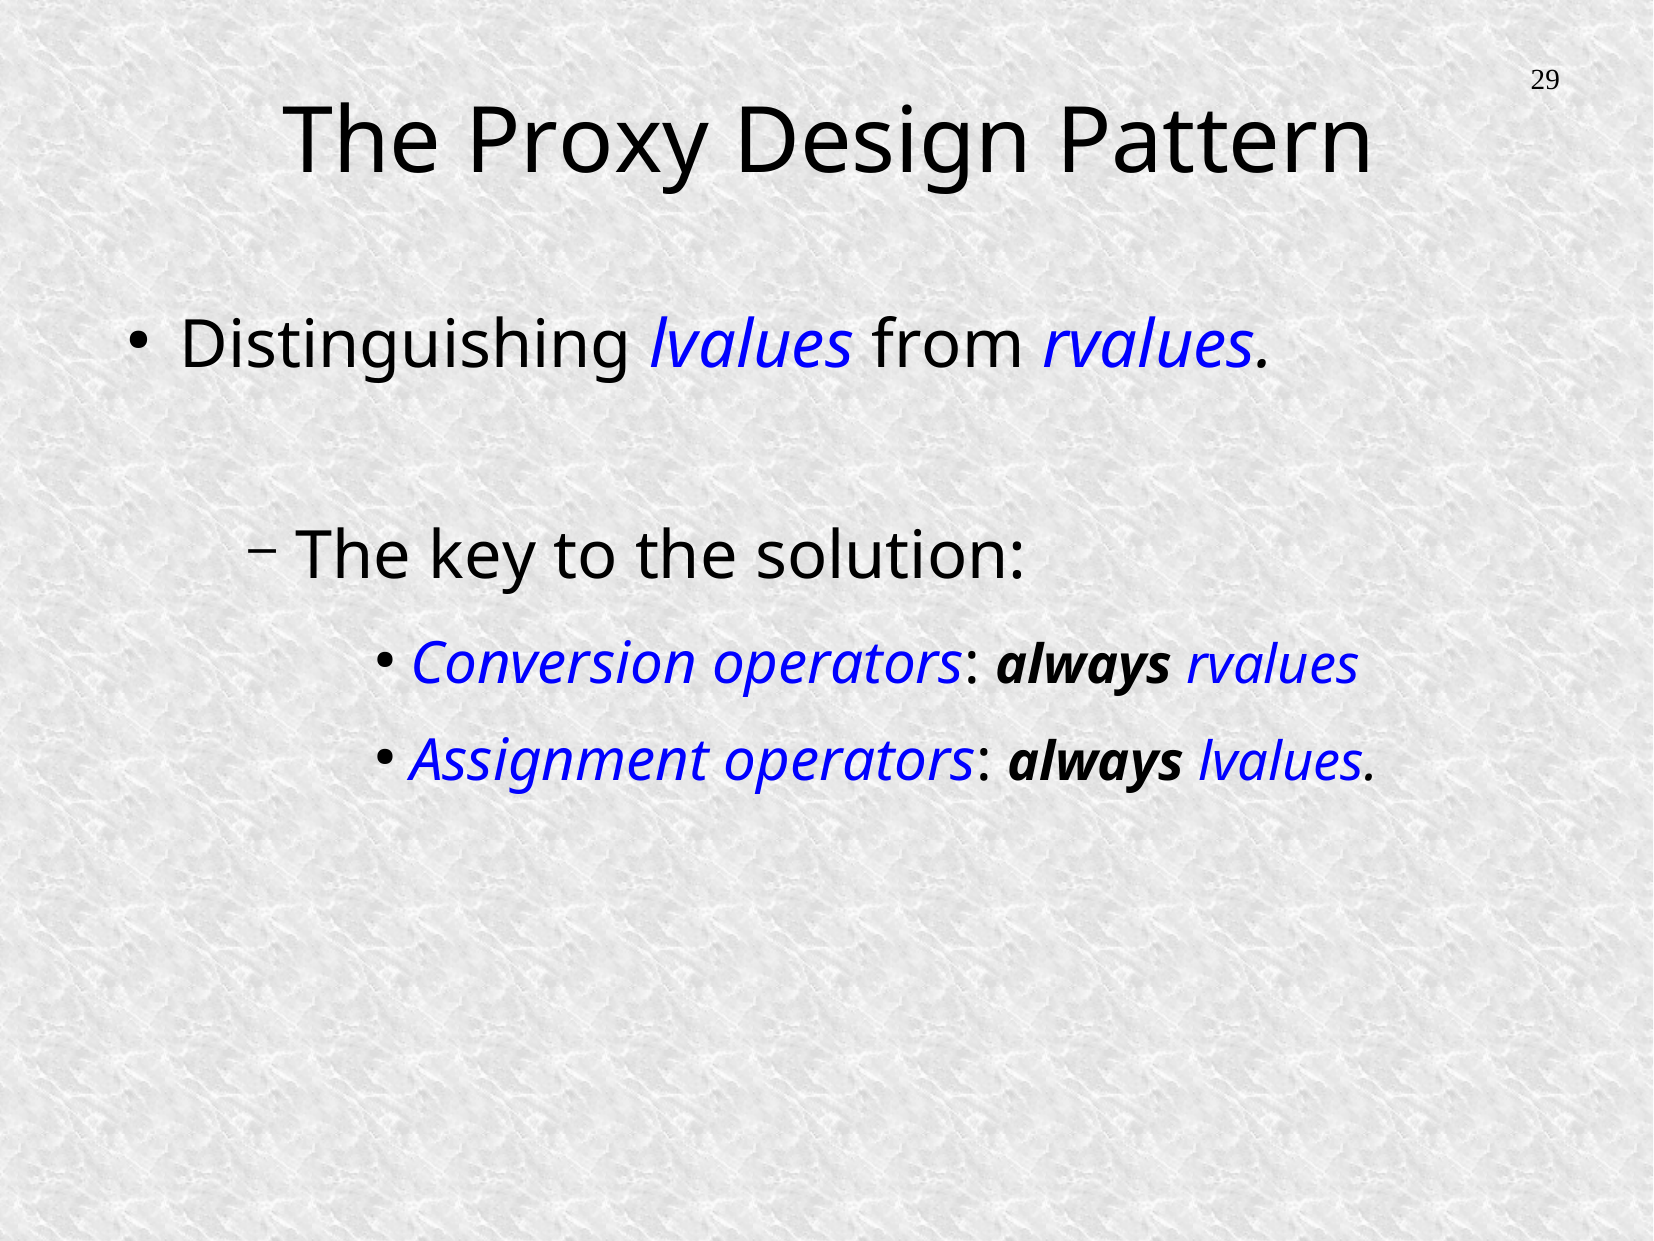

# The Proxy Design Pattern
29
Distinguishing lvalues from rvalues.
The key to the solution:
Conversion operators: always rvalues
Assignment operators: always lvalues.